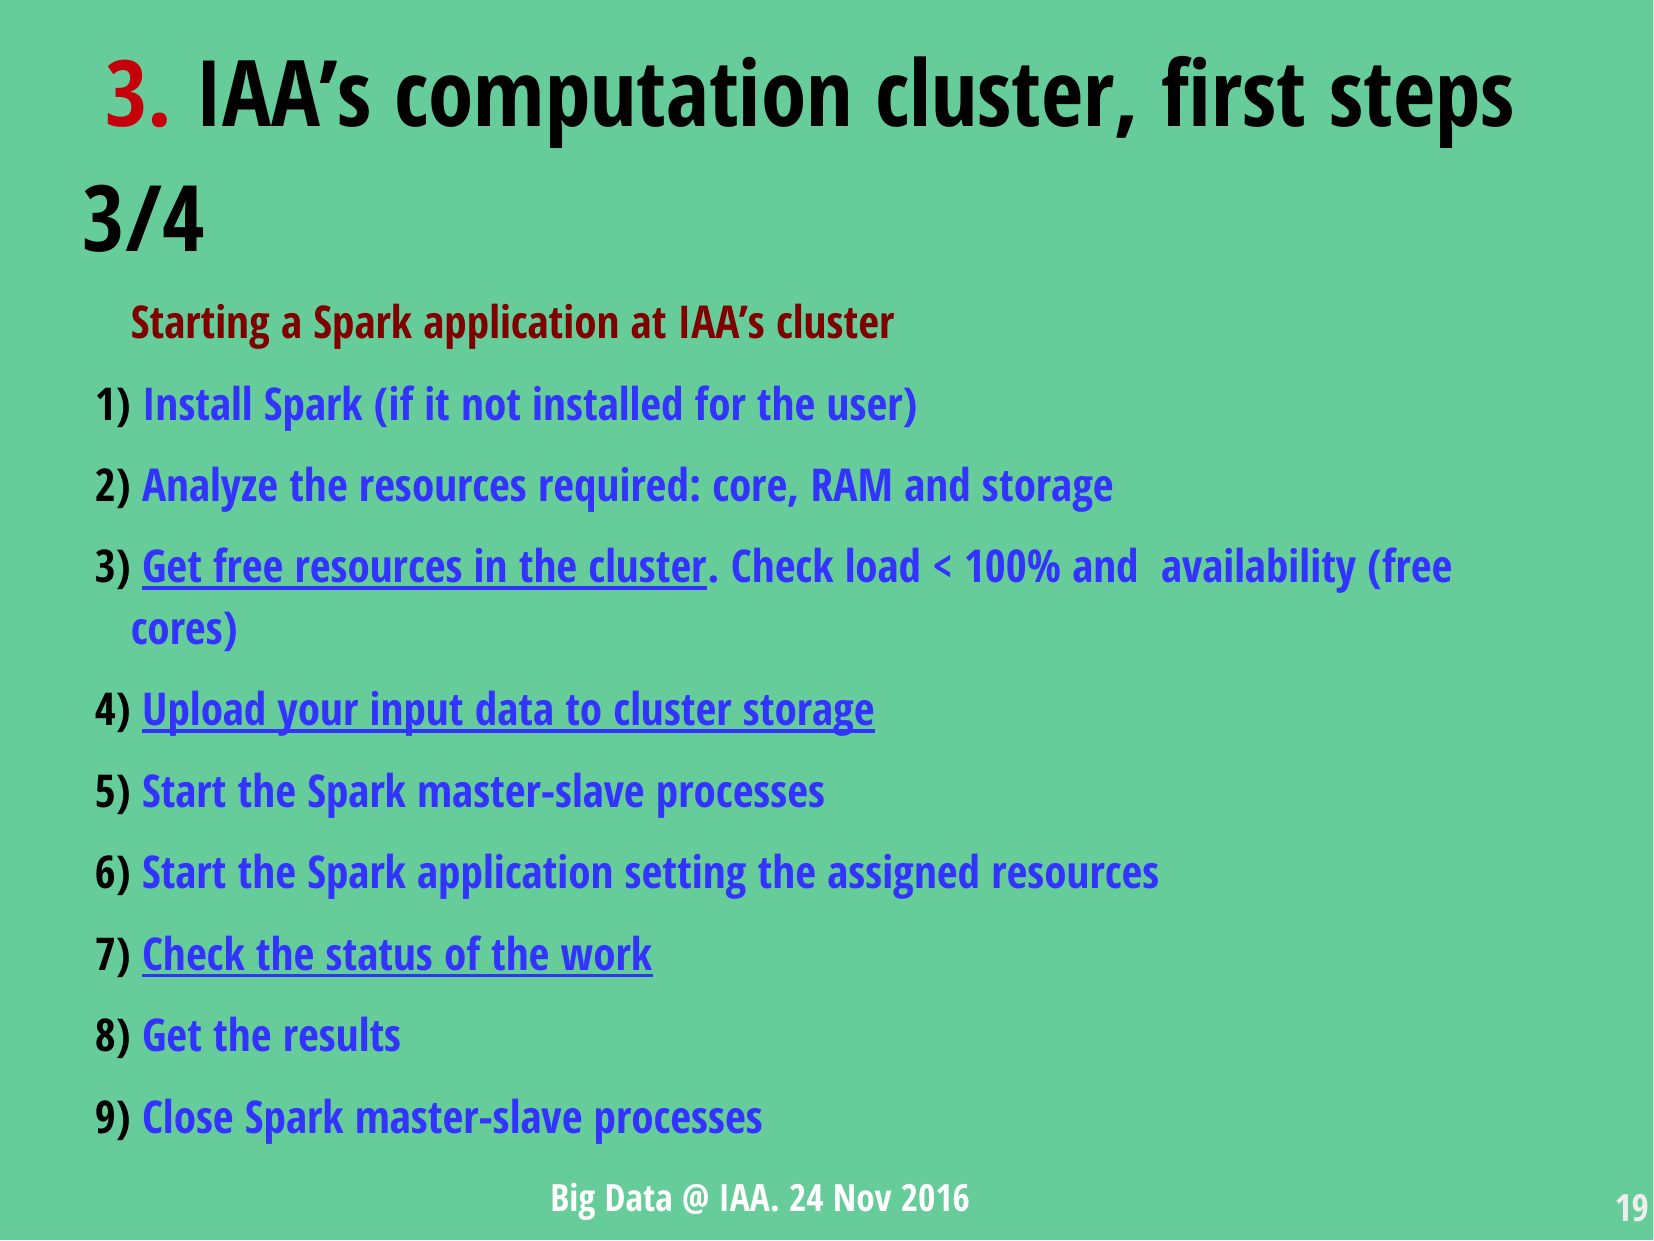

# 3. IAA’s computation cluster, first steps 3/4
Starting a Spark application at IAA’s cluster
 Install Spark (if it not installed for the user)
 Analyze the resources required: core, RAM and storage
 Get free resources in the cluster. Check load < 100% and availability (free cores)
 Upload your input data to cluster storage
 Start the Spark master-slave processes
 Start the Spark application setting the assigned resources
 Check the status of the work
 Get the results
 Close Spark master-slave processes
Big Data @ IAA. 24 Nov 2016
19